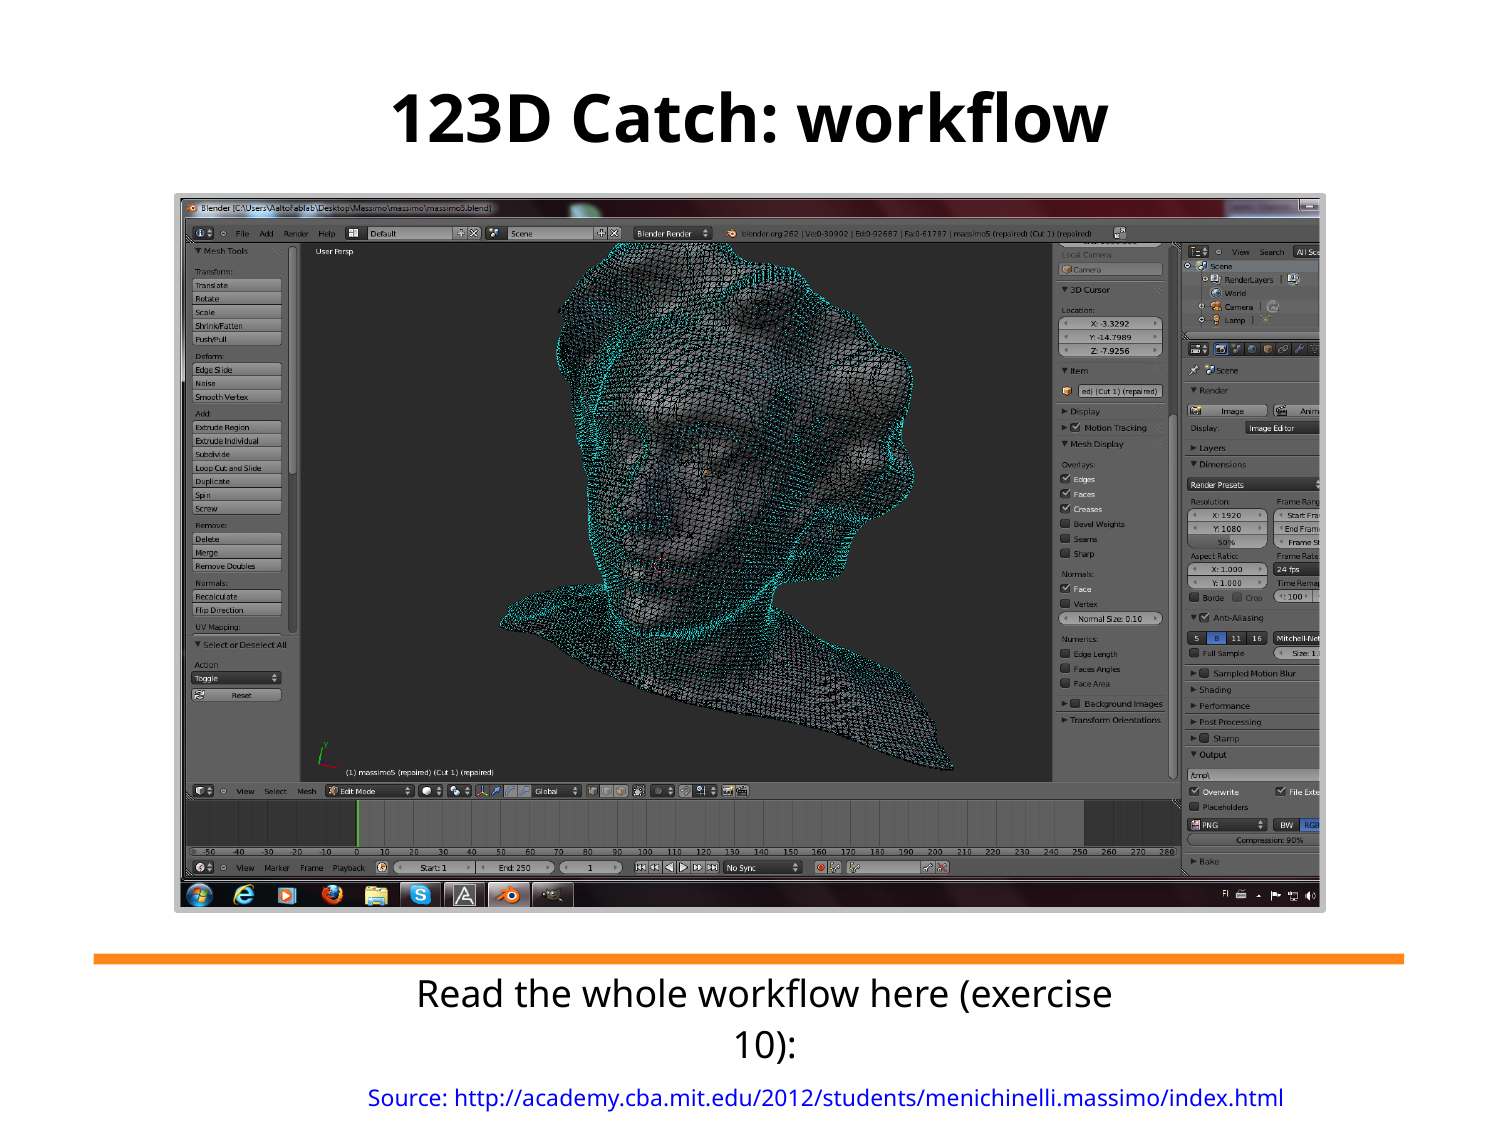

# 123D Catch: workflow
Read the whole workflow here (exercise 10):
Source: http://academy.cba.mit.edu/2012/students/menichinelli.massimo/index.html